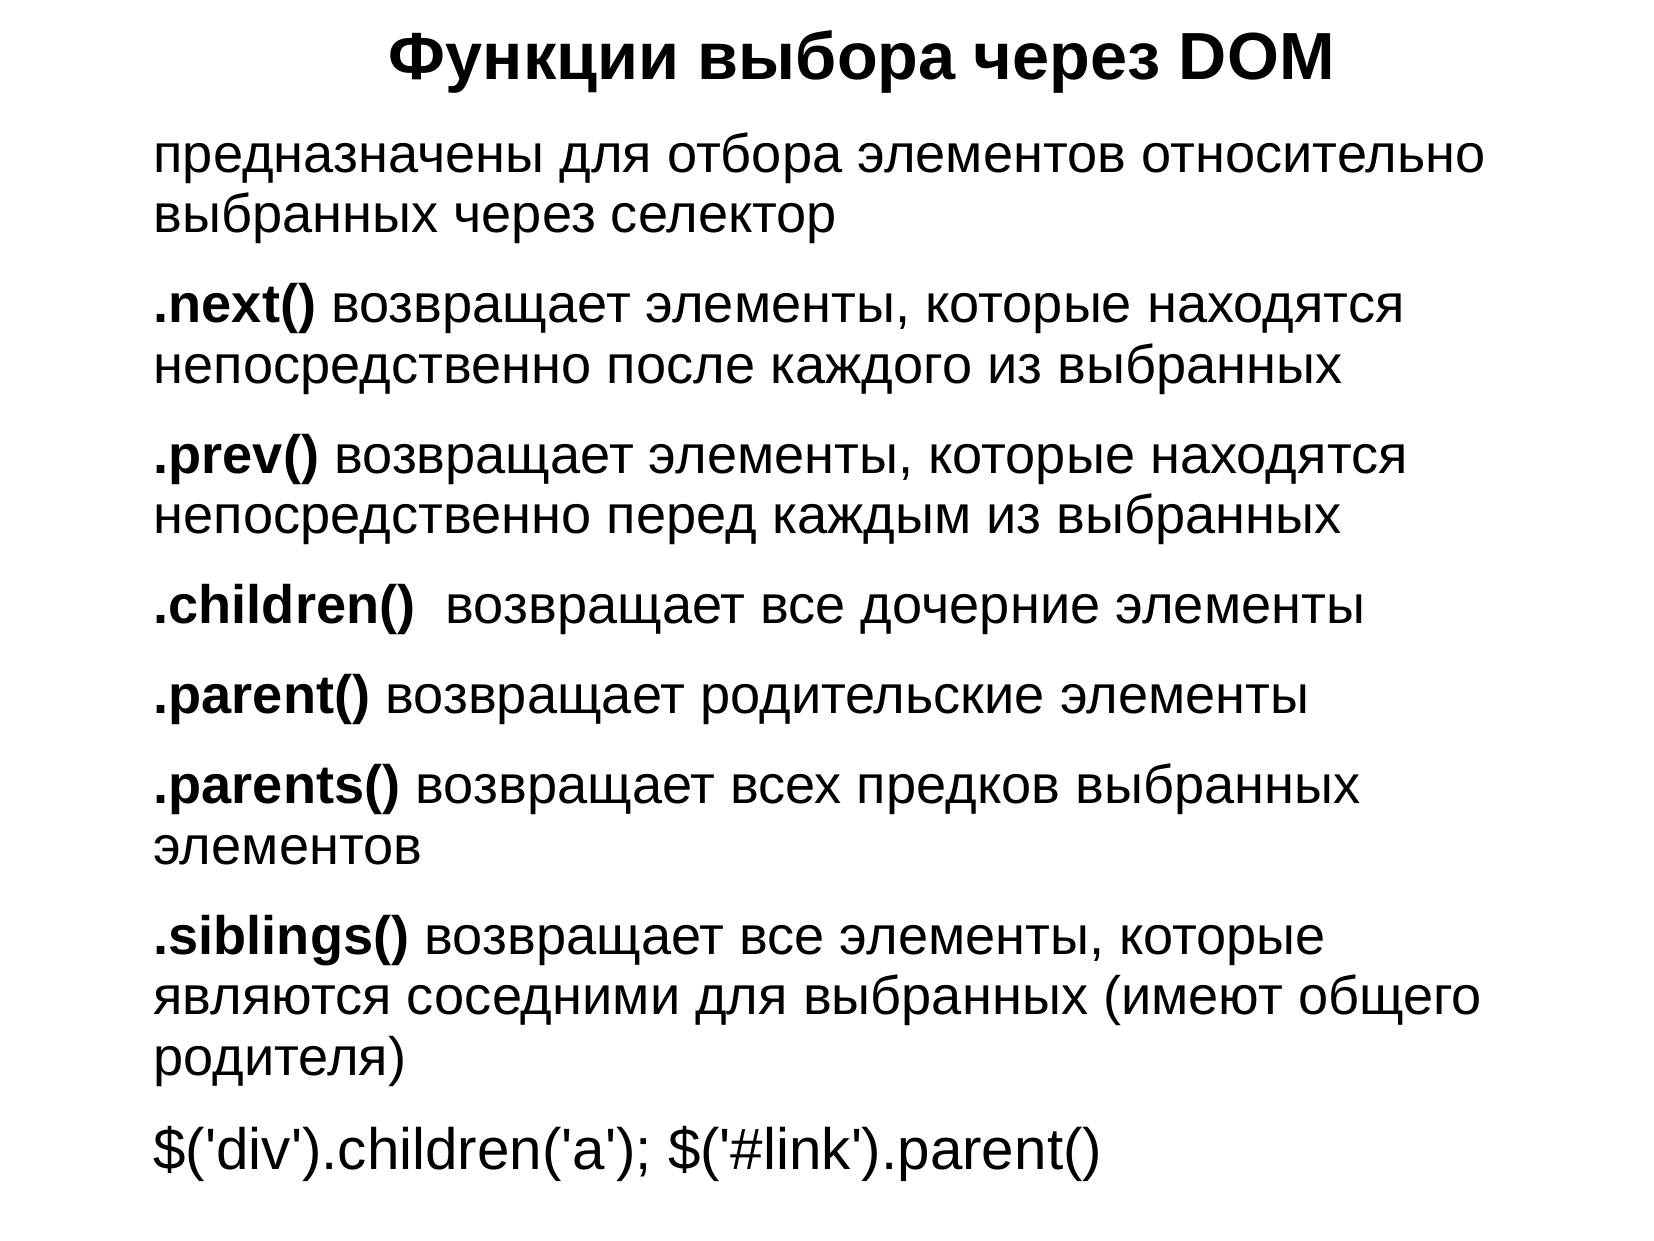

# Функции выбора через DOM
предназначены для отбора элементов относительно выбранных через селектор
.next() возвращает элементы, которые находятся непосредственно после каждого из выбранных
.prev() возвращает элементы, которые находятся непосредственно перед каждым из выбранных
.children() возвращает все дочерние элементы
.parent() возвращает родительские элементы
.parents() возвращает всех предков выбранных элементов
.siblings() возвращает все элементы, которые являются соседними для выбранных (имеют общего родителя)
$('div').children('a'); $('#link').parent()